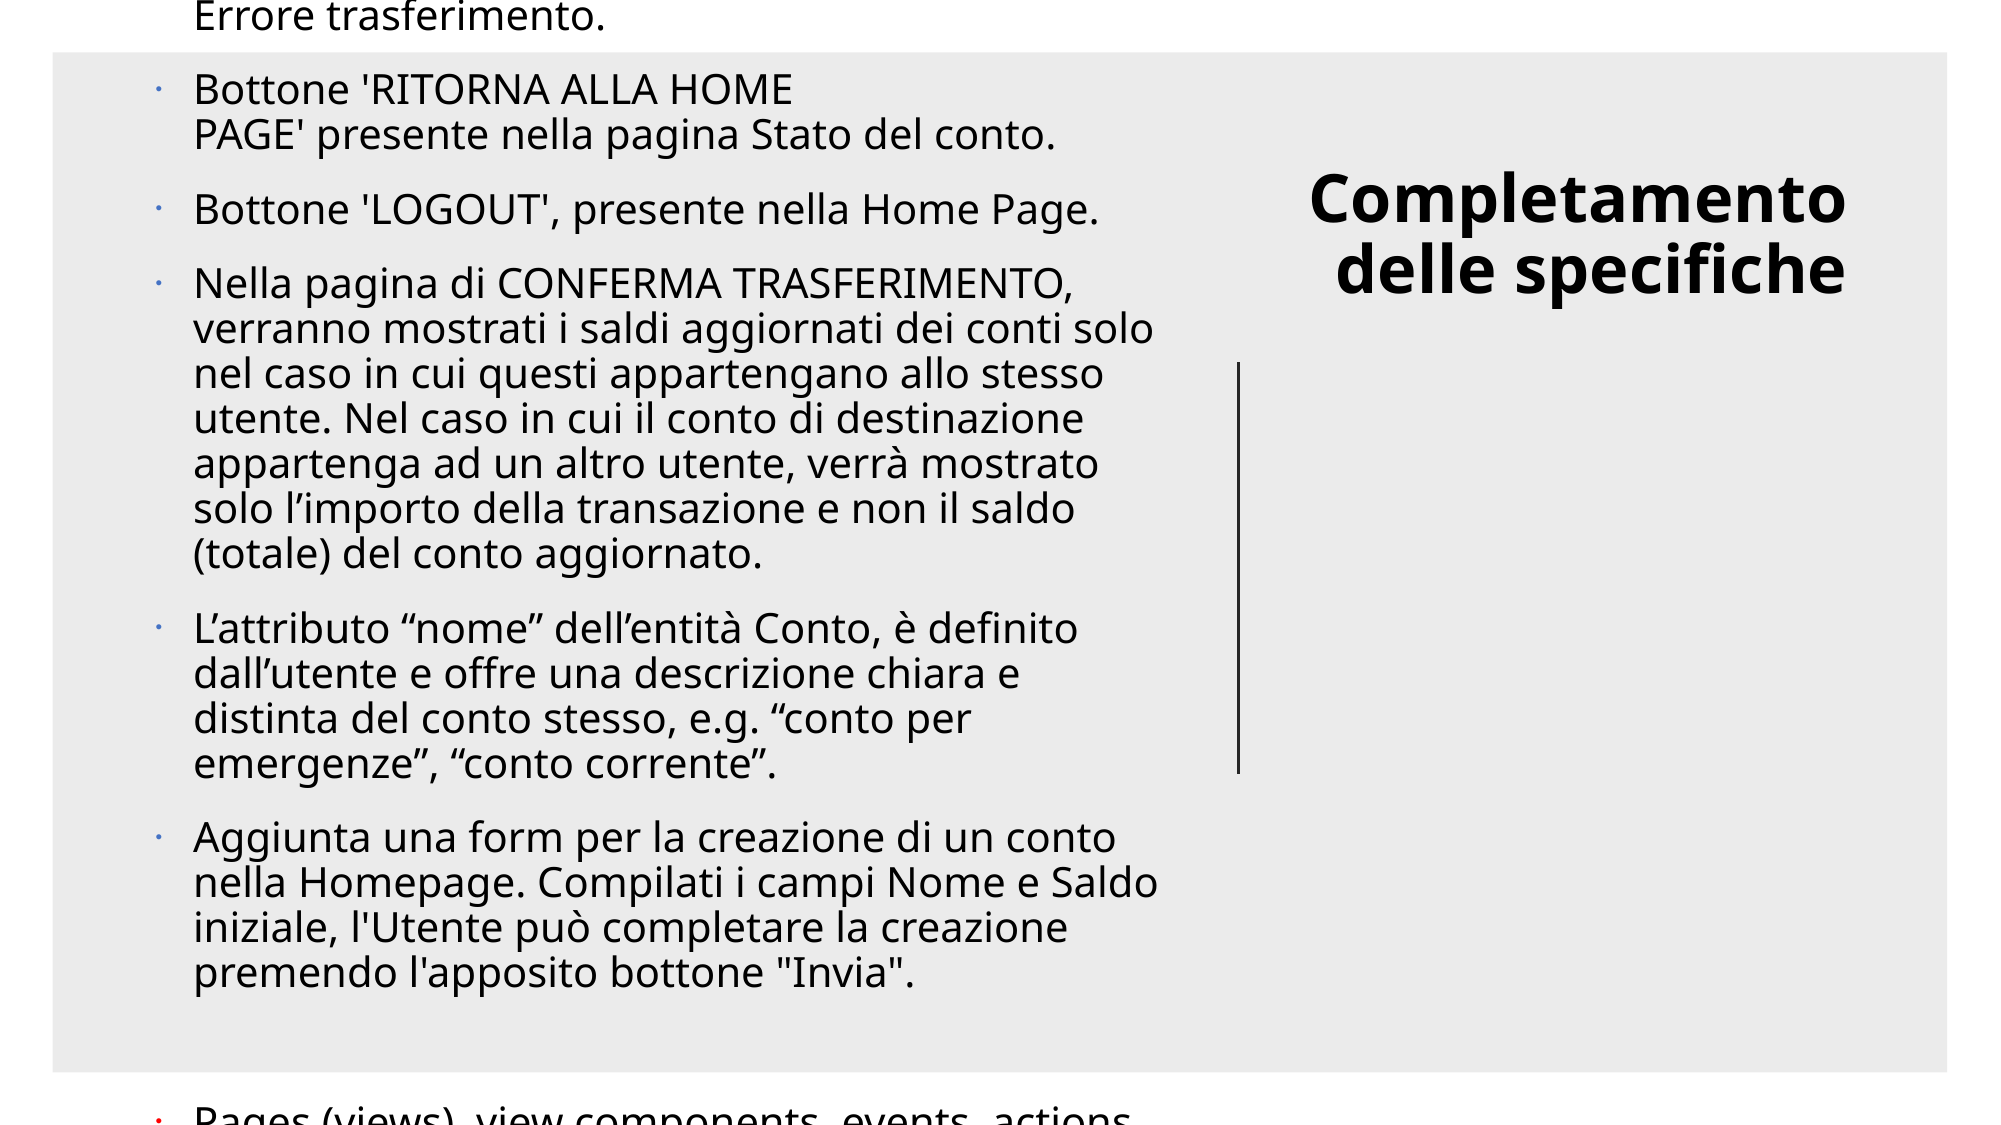

# Completamento delle specifiche
Bottone 'RITORNA ALLA PAGINA STATO DEL CONTO' presente nelle pagine di Conferma o Errore trasferimento.
Bottone 'RITORNA ALLA HOME PAGE' presente nella pagina Stato del conto.
Bottone 'LOGOUT', presente nella Home Page.
Nella pagina di CONFERMA TRASFERIMENTO, verranno mostrati i saldi aggiornati dei conti solo nel caso in cui questi appartengano allo stesso utente. Nel caso in cui il conto di destinazione appartenga ad un altro utente, verrà mostrato solo l’importo della transazione e non il saldo (totale) del conto aggiornato.
L’attributo “nome” dell’entità Conto, è definito dall’utente e offre una descrizione chiara e distinta del conto stesso, e.g. “conto per emergenze”, “conto corrente”.
Aggiunta una form per la creazione di un conto nella Homepage. Compilati i campi Nome e Saldo iniziale, l'Utente può completare la creazione premendo l'apposito bottone "Invia".
Pages (views), view components, events, actions